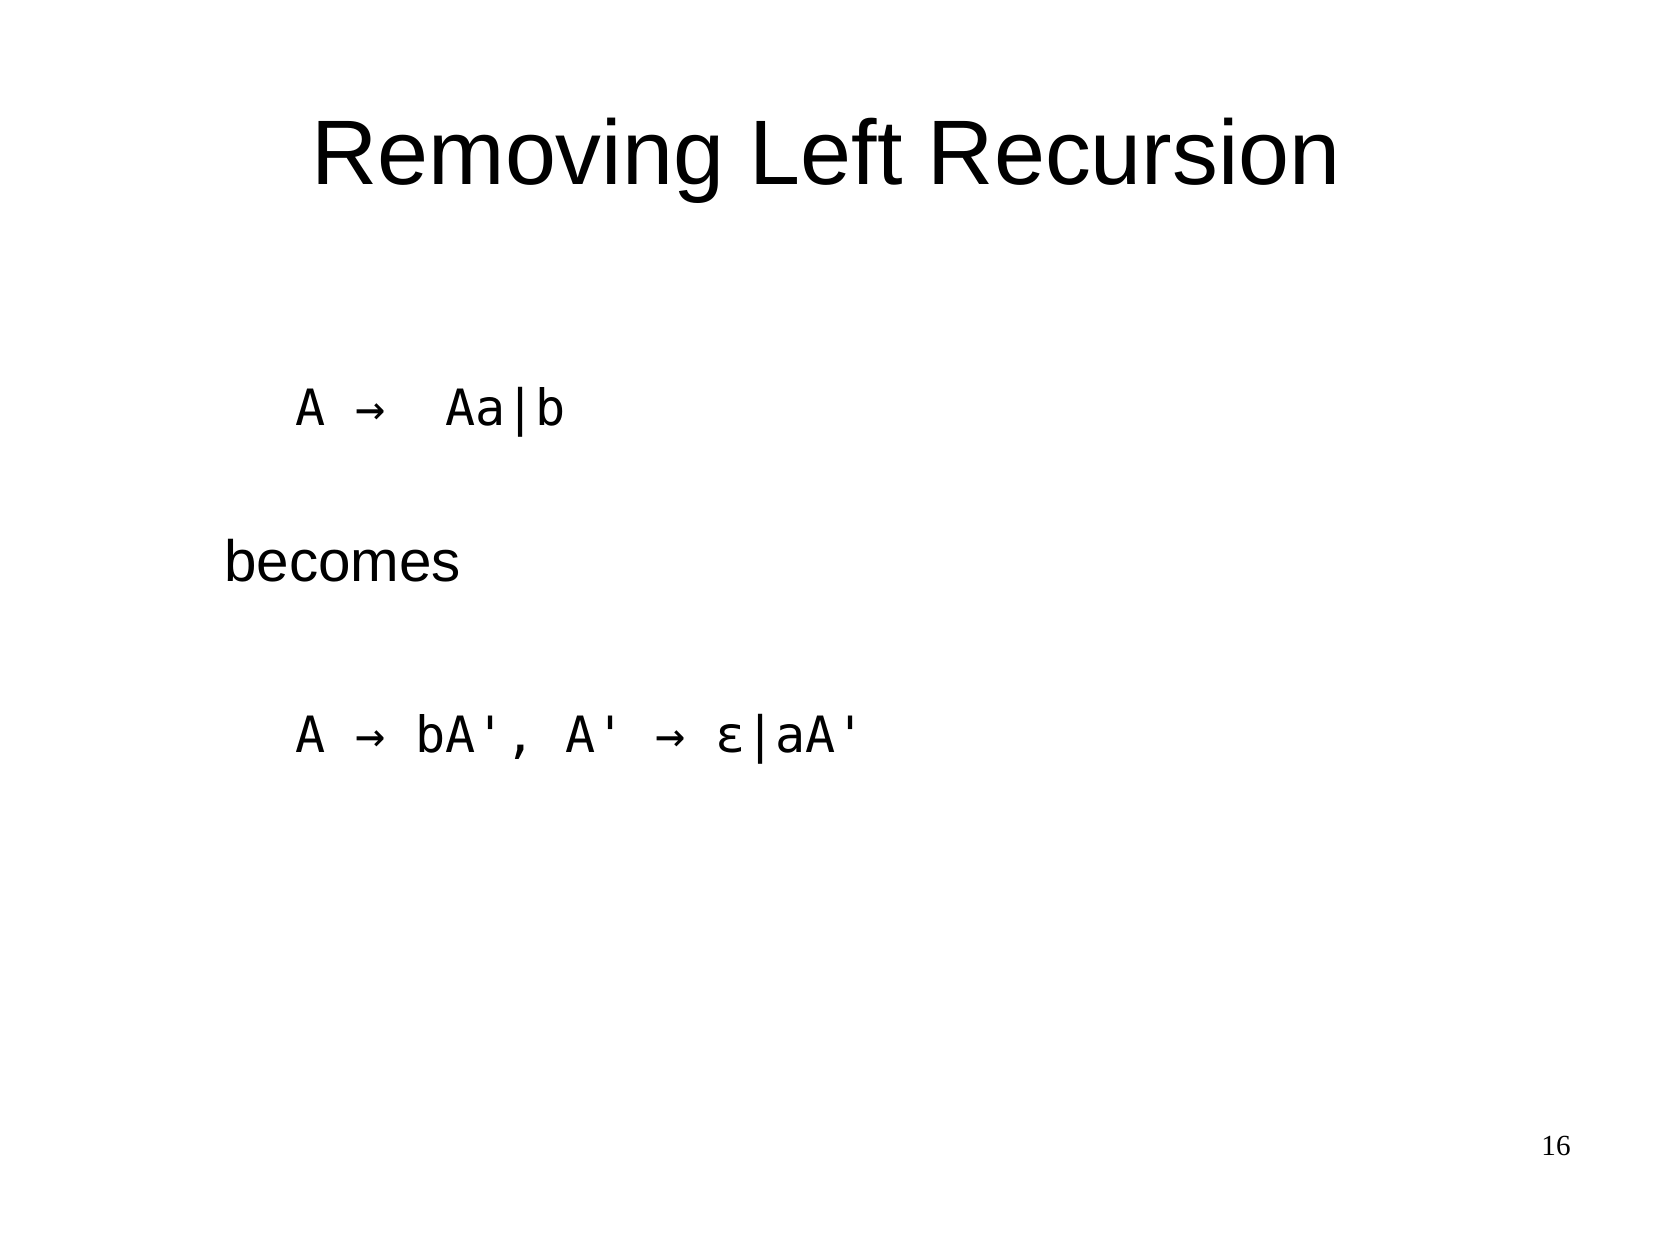

# Removing Left Recursion
A → Aa|b
becomes
A → bA', A' → ε|aA'
16